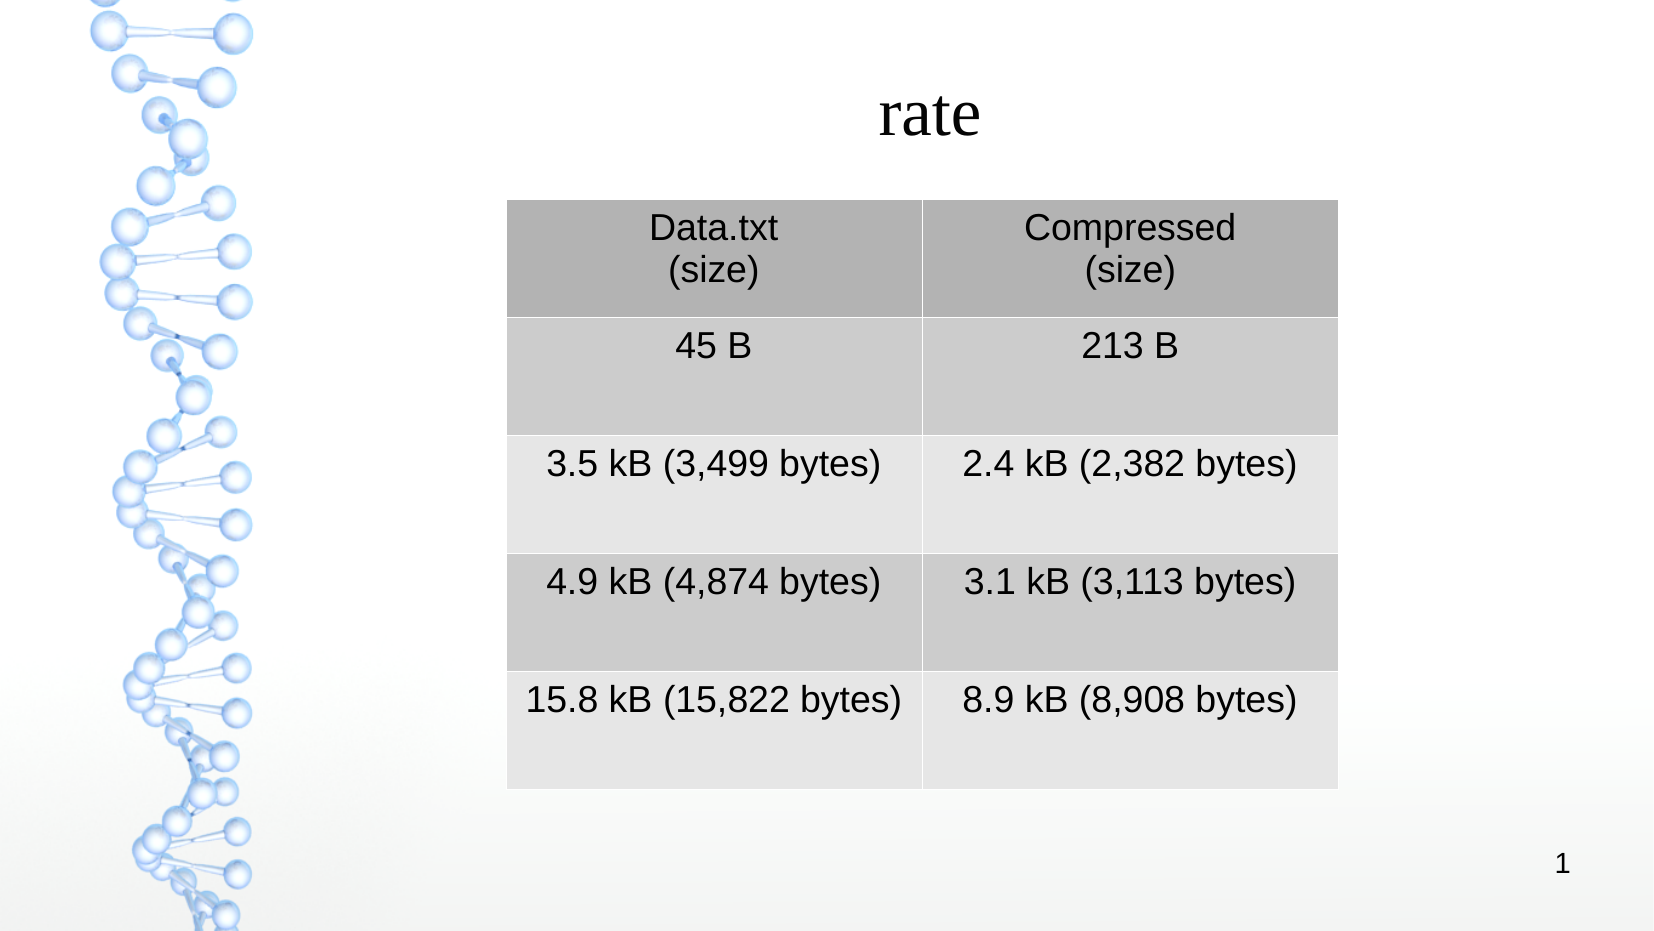

# rate
| Data.txt (size) | Compressed (size) |
| --- | --- |
| 45 B | 213 B |
| 3.5 kB (3,499 bytes) | 2.4 kB (2,382 bytes) |
| 4.9 kB (4,874 bytes) | 3.1 kB (3,113 bytes) |
| 15.8 kB (15,822 bytes) | 8.9 kB (8,908 bytes) |
1